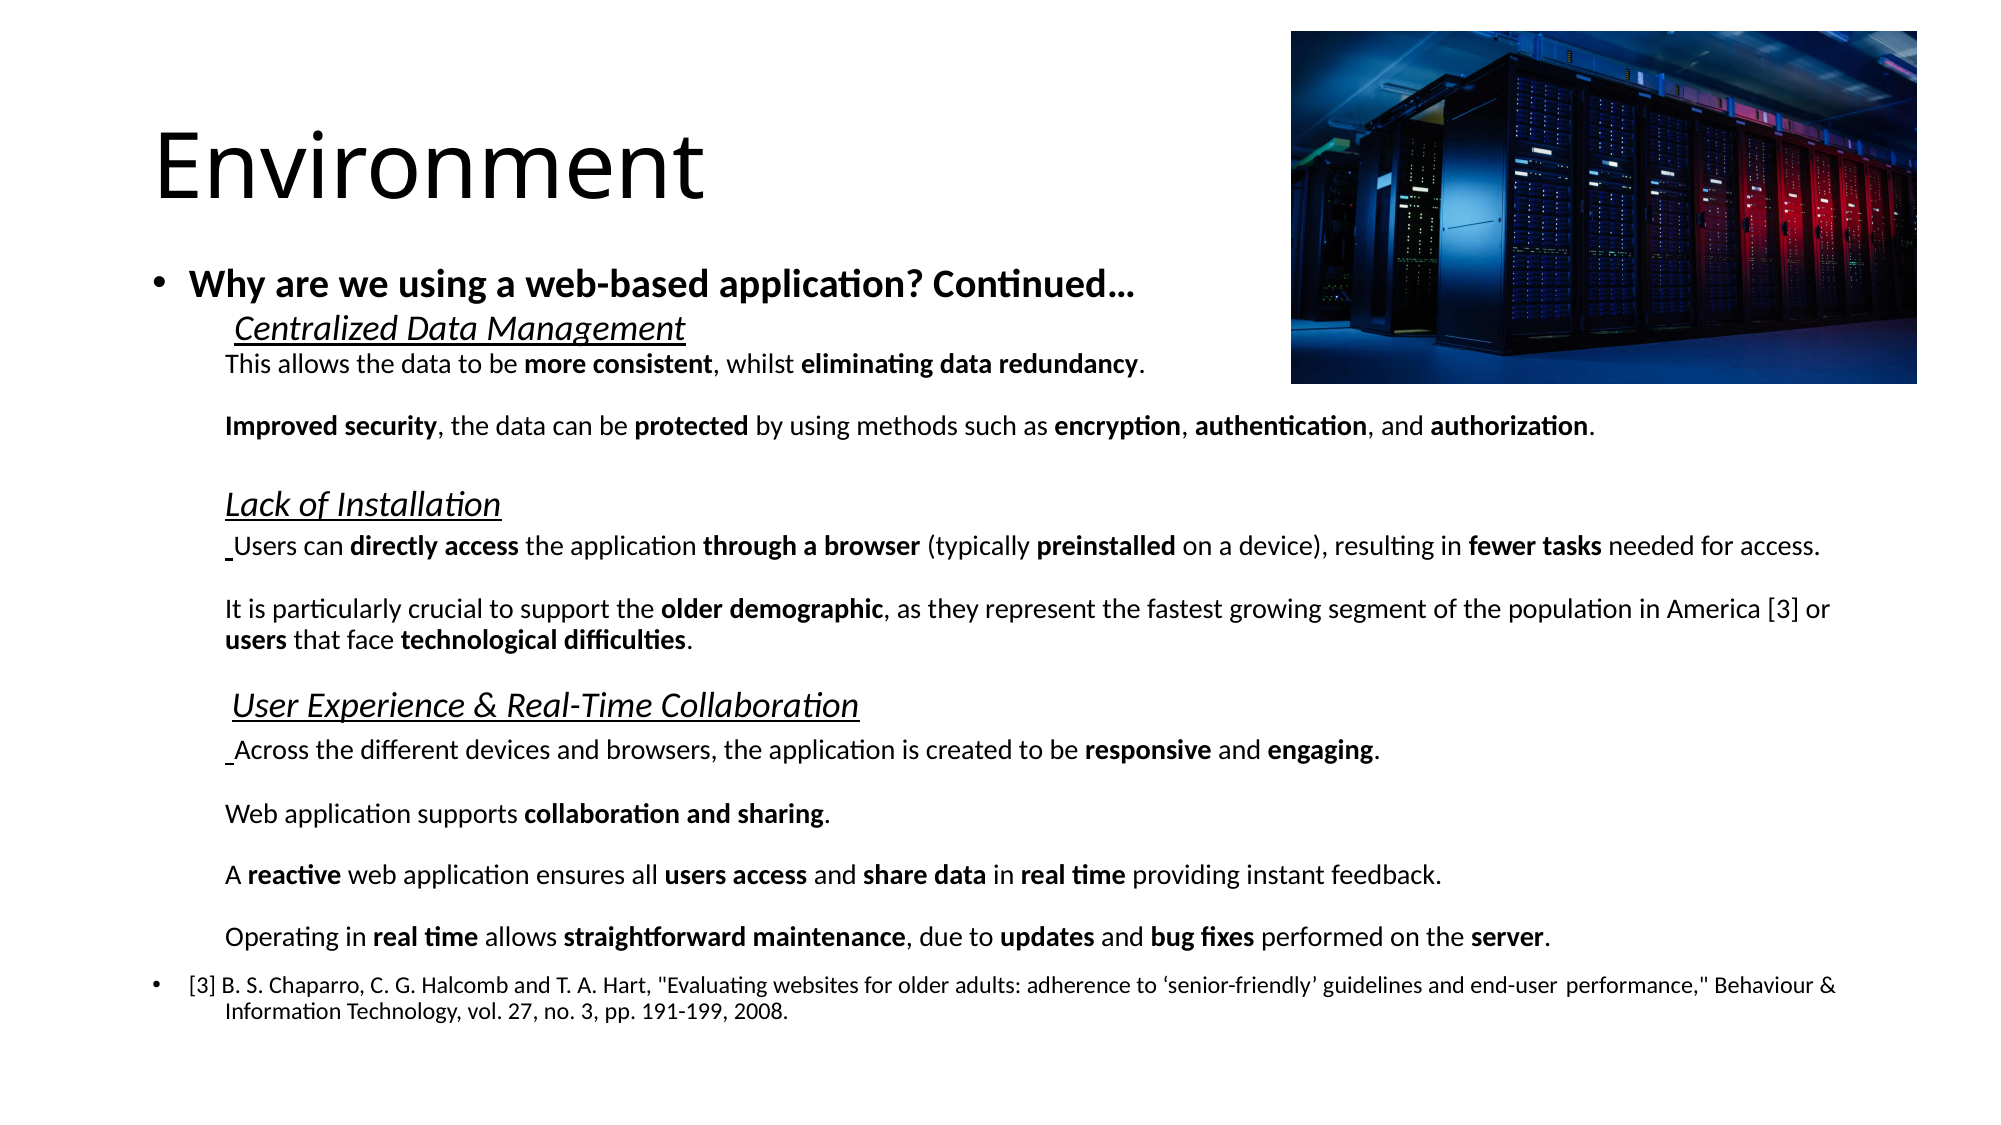

# Environment
Why are we using a web-based application? Continued…
 Centralized Data Management
This allows the data to be more consistent, whilst eliminating data redundancy. 
Improved security, the data can be protected by using methods such as encryption, authentication, and authorization.
Lack of Installation
 Users can directly access the application through a browser (typically preinstalled on a device), resulting in fewer tasks needed for access.
It is particularly crucial to support the older demographic, as they represent the fastest growing segment of the population in America [3] or users that face technological difficulties.
 User Experience & Real-Time Collaboration
 Across the different devices and browsers, the application is created to be responsive and engaging.
Web application supports collaboration and sharing.
A reactive web application ensures all users access and share data in real time providing instant feedback.
Operating in real time allows straightforward maintenance, due to updates and bug fixes performed on the server.
[3] B. S. Chaparro, C. G. Halcomb and T. A. Hart, "Evaluating websites for older adults: adherence to ‘senior-friendly’ guidelines and end-user performance," Behaviour & Information Technology, vol. 27, no. 3, pp. 191-199, 2008.